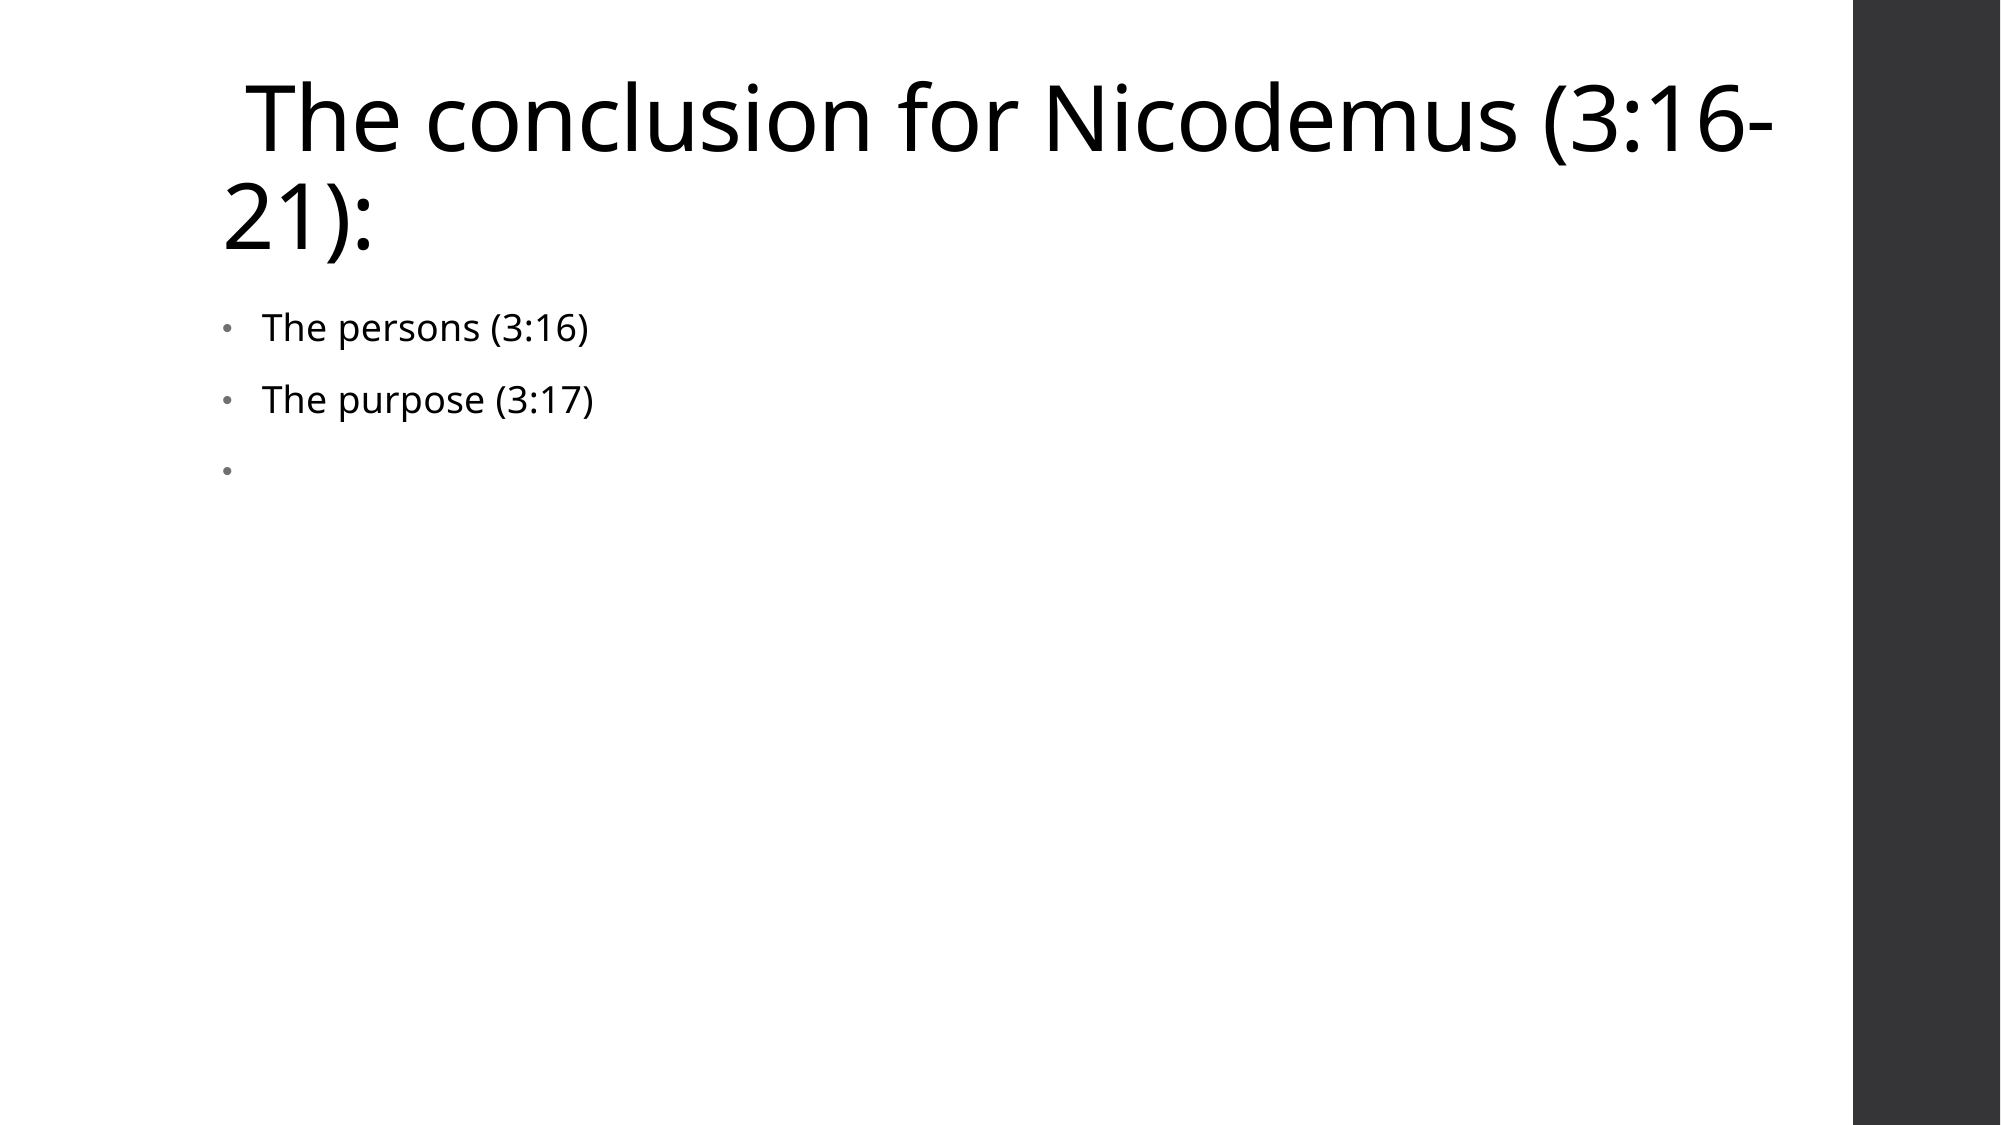

# The conclusion for Nicodemus (3:16-21):
 The persons (3:16)
 The purpose (3:17)